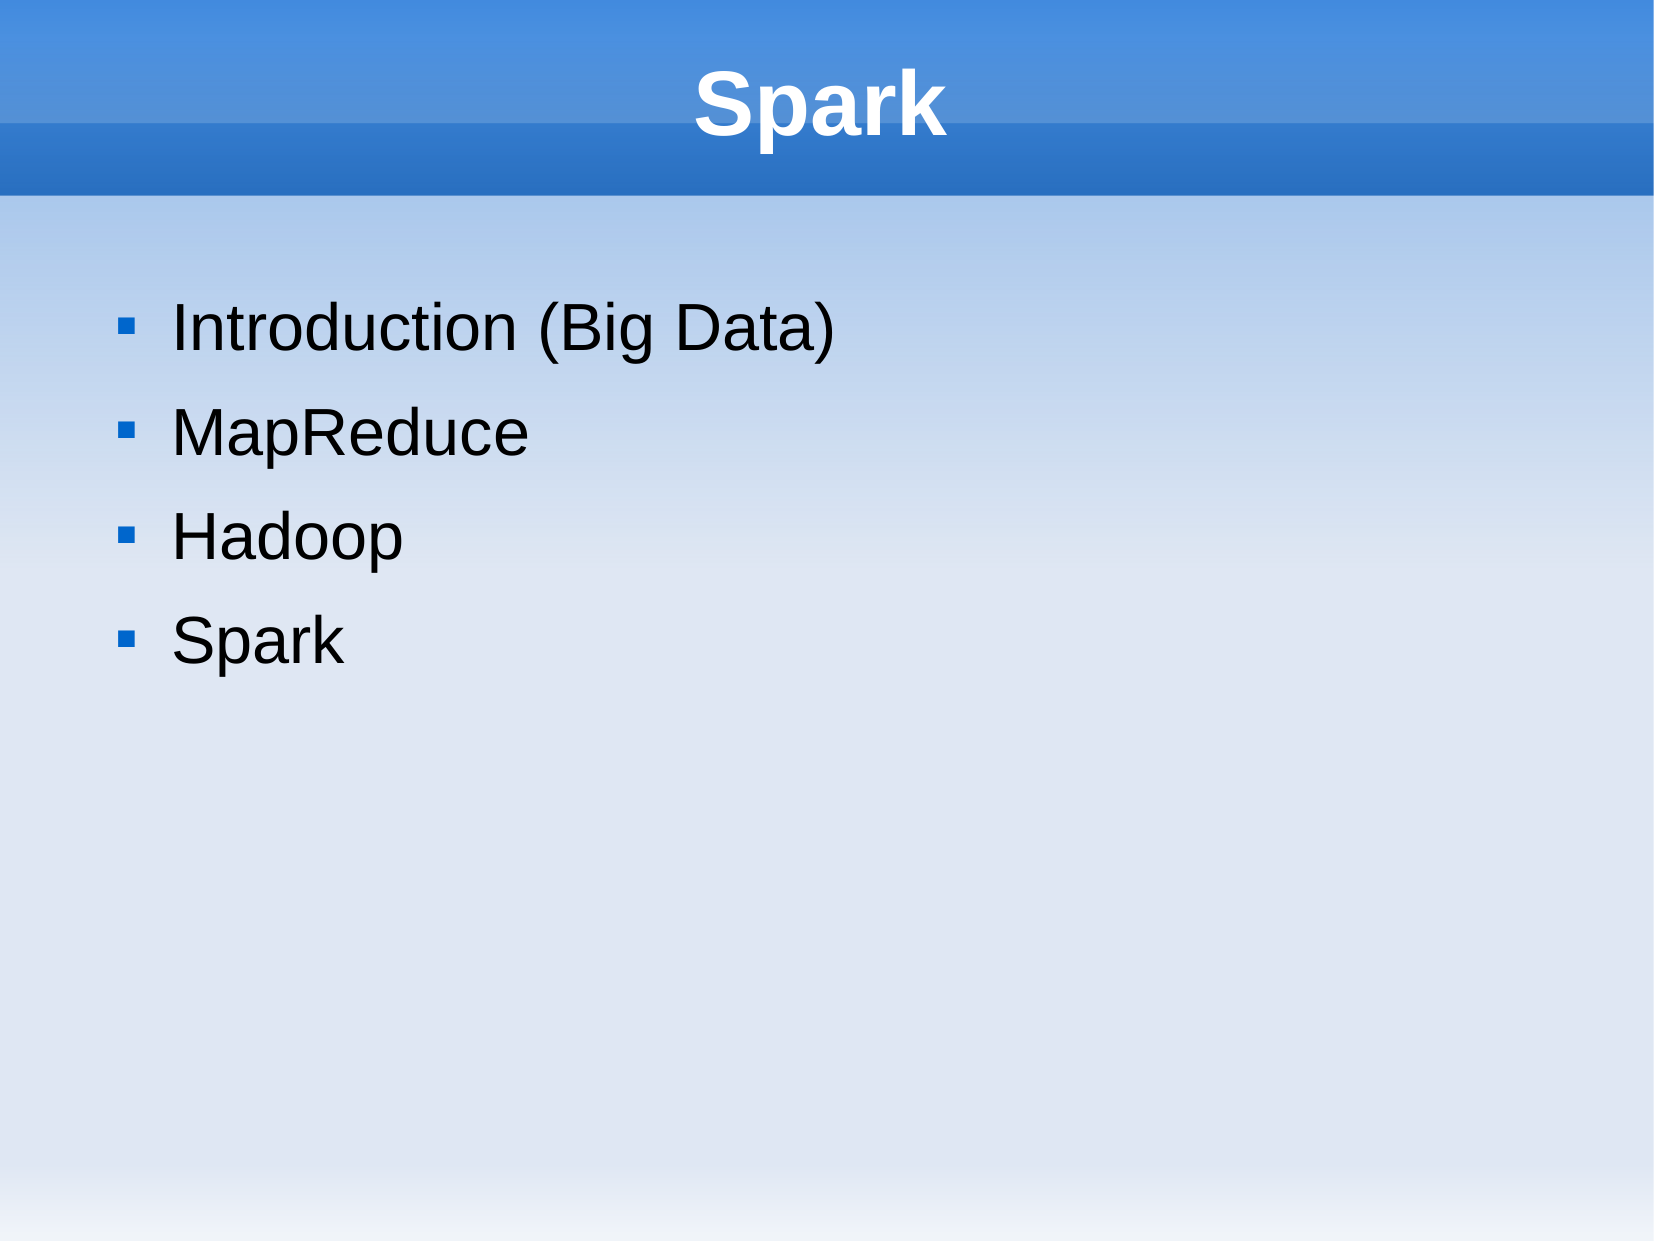

# Spark
Introduction (Big Data)
MapReduce
Hadoop
Spark